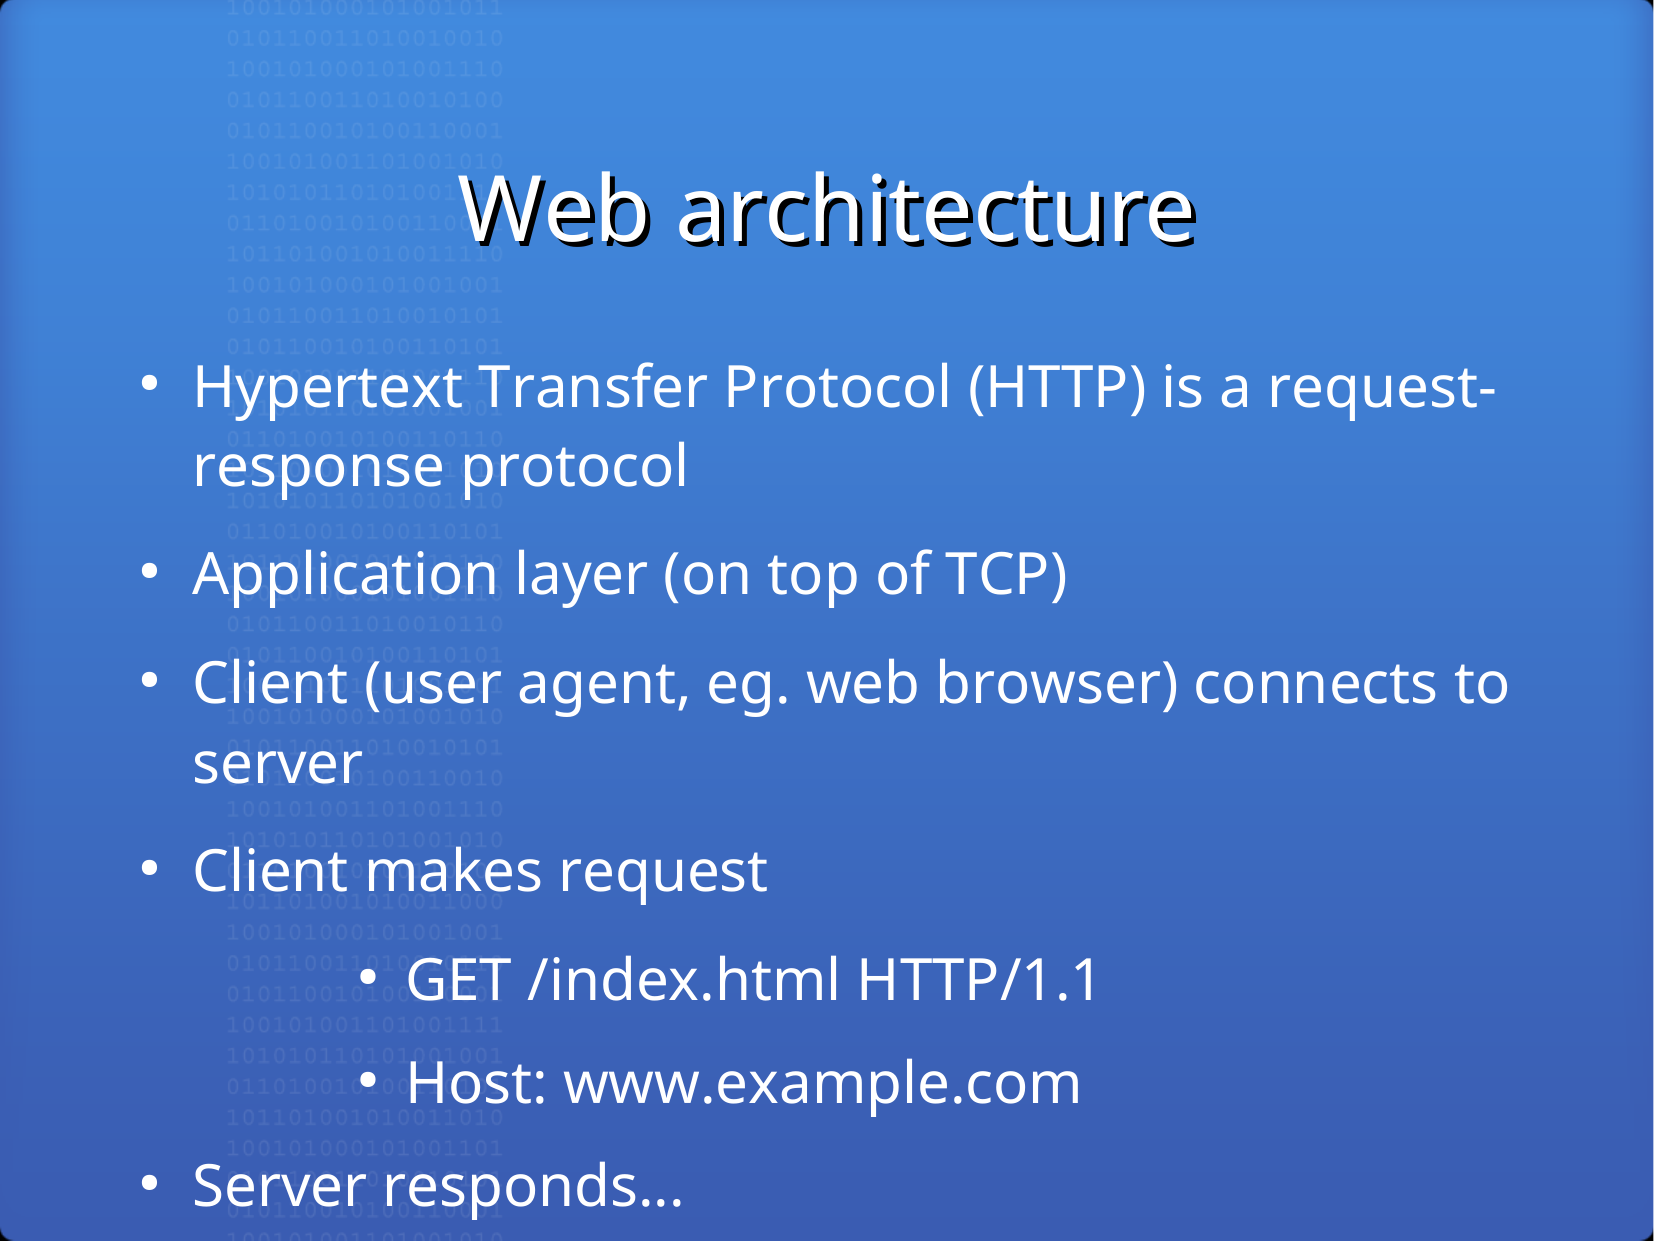

# Web architecture
Hypertext Transfer Protocol (HTTP) is a request-response protocol
Application layer (on top of TCP)
Client (user agent, eg. web browser) connects to server
Client makes request
GET /index.html HTTP/1.1
Host: www.example.com
Server responds...